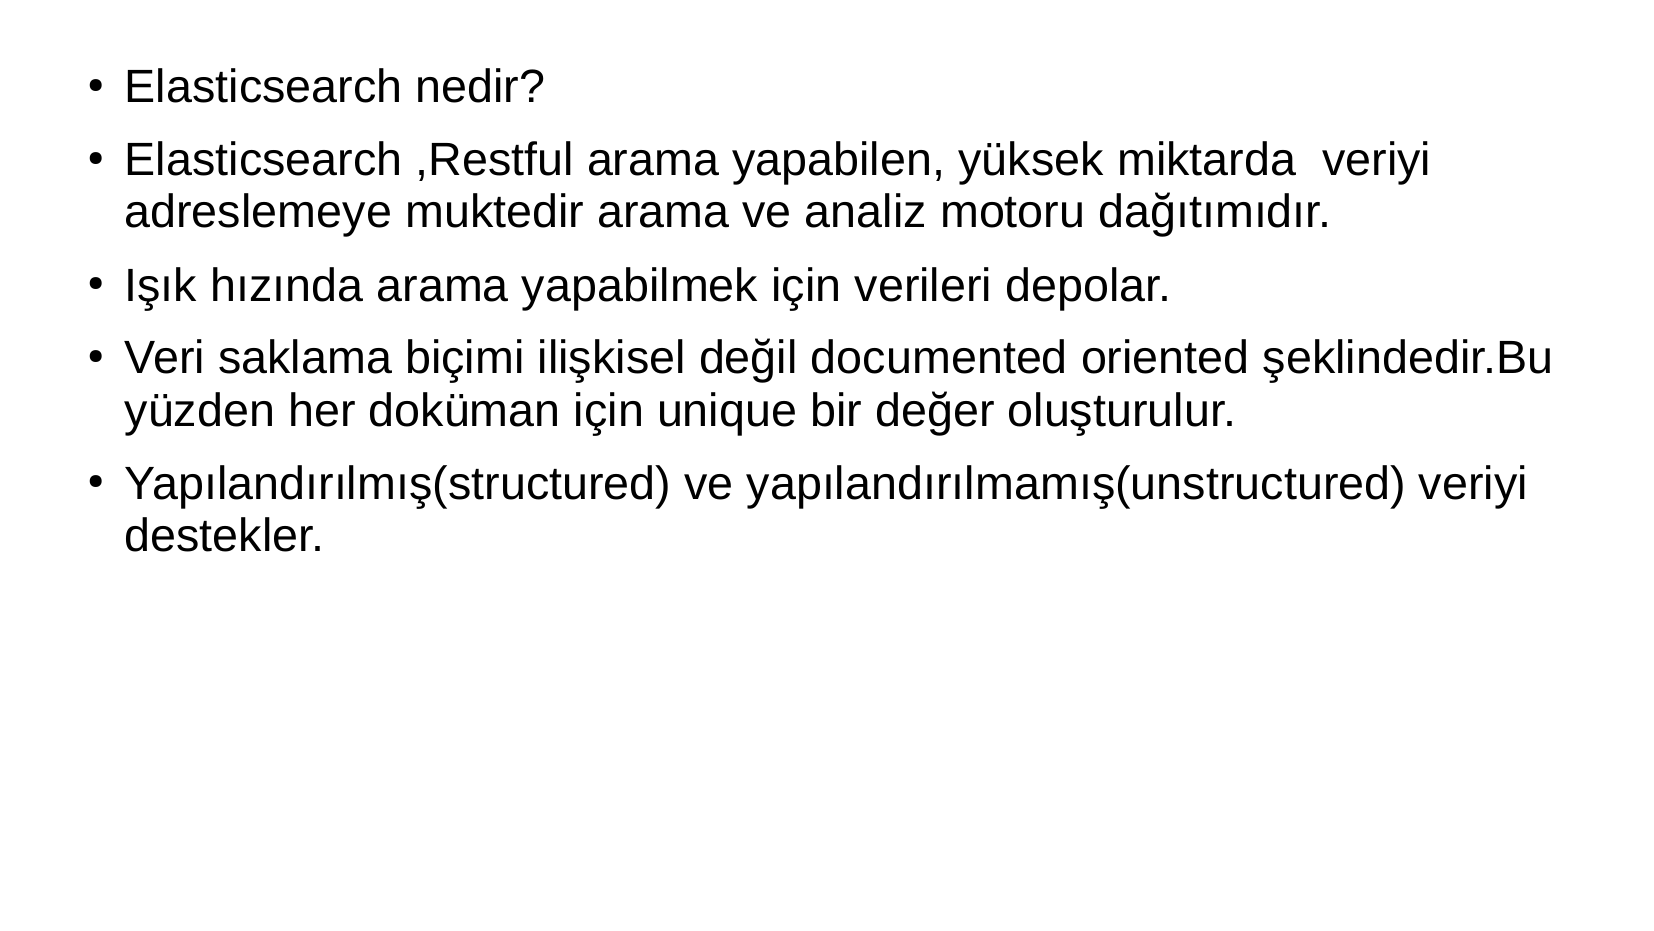

# Elasticsearch nedir?
Elasticsearch ,Restful arama yapabilen, yüksek miktarda veriyi adreslemeye muktedir arama ve analiz motoru dağıtımıdır.
Işık hızında arama yapabilmek için verileri depolar.
Veri saklama biçimi ilişkisel değil documented oriented şeklindedir.Bu yüzden her doküman için unique bir değer oluşturulur.
Yapılandırılmış(structured) ve yapılandırılmamış(unstructured) veriyi destekler.